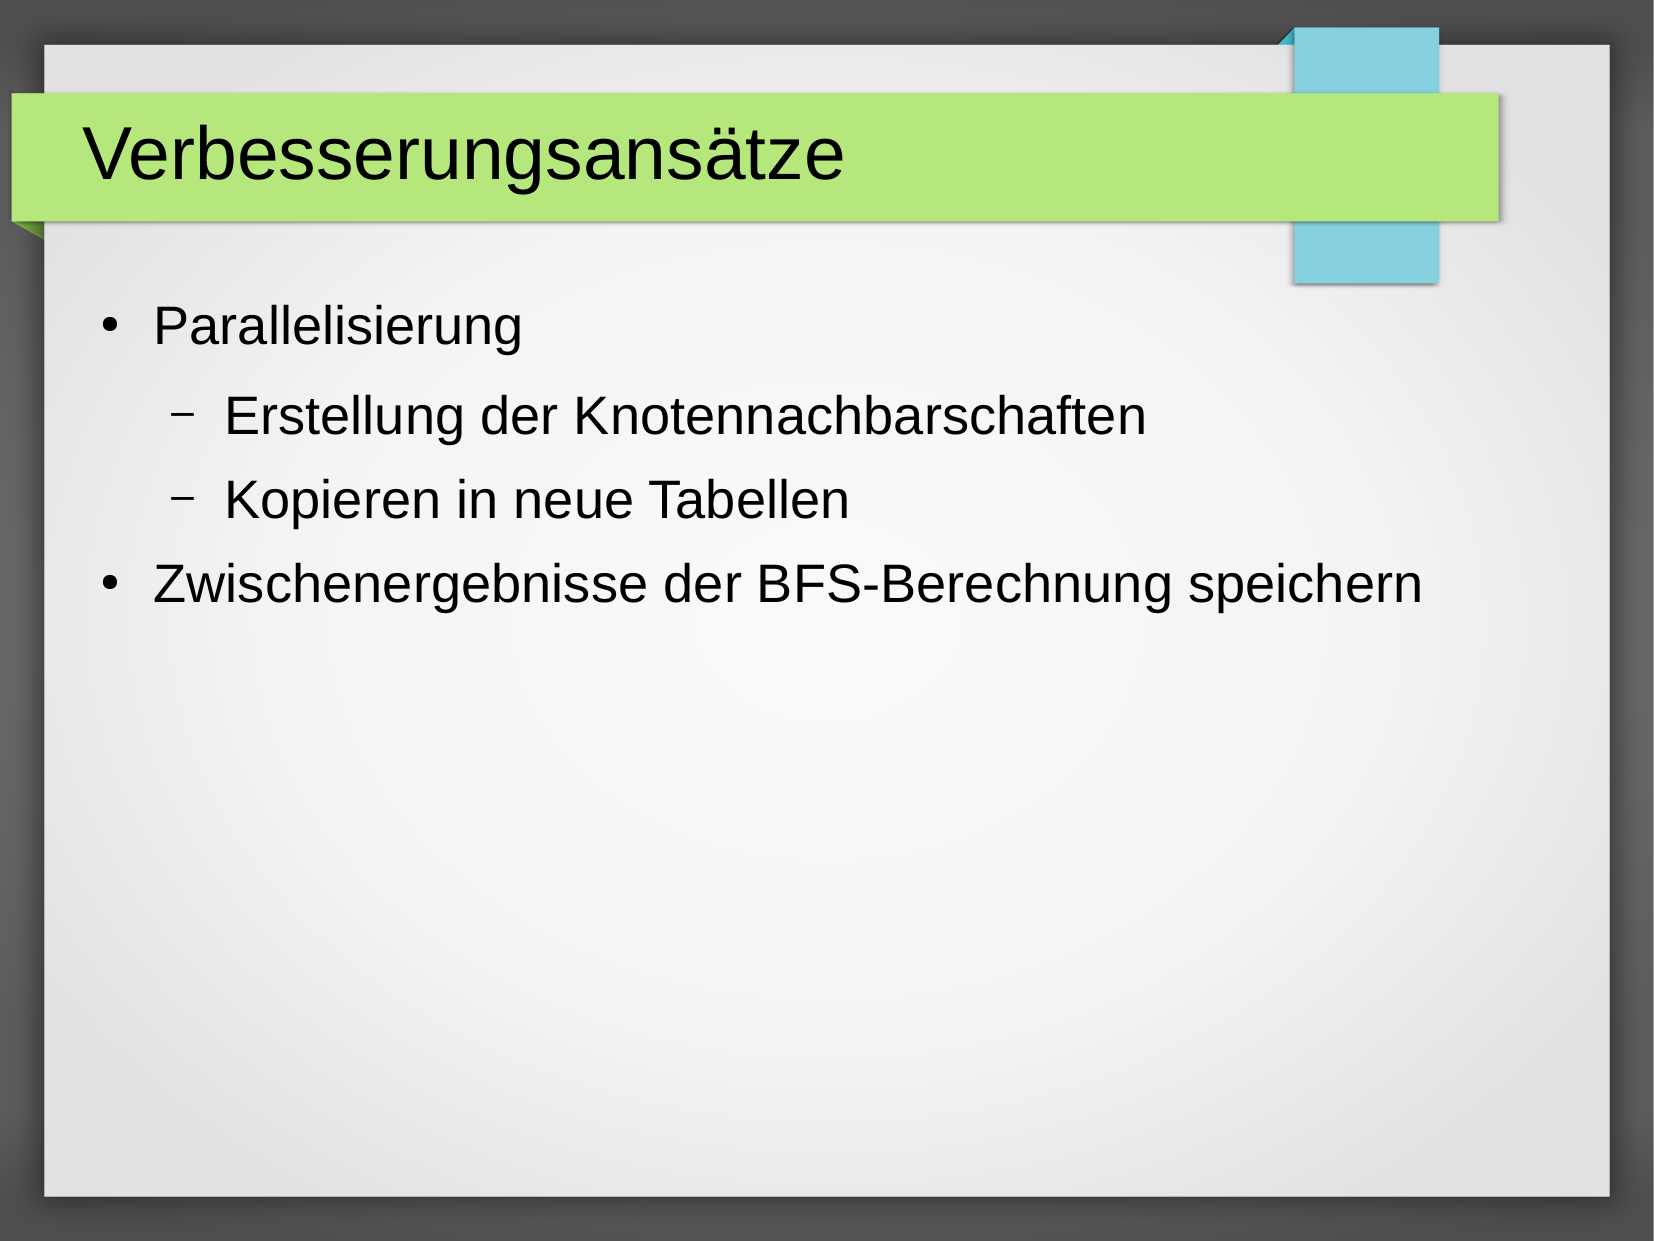

# Verbesserungsansätze
Parallelisierung
Erstellung der Knotennachbarschaften
Kopieren in neue Tabellen
Zwischenergebnisse der BFS-Berechnung speichern